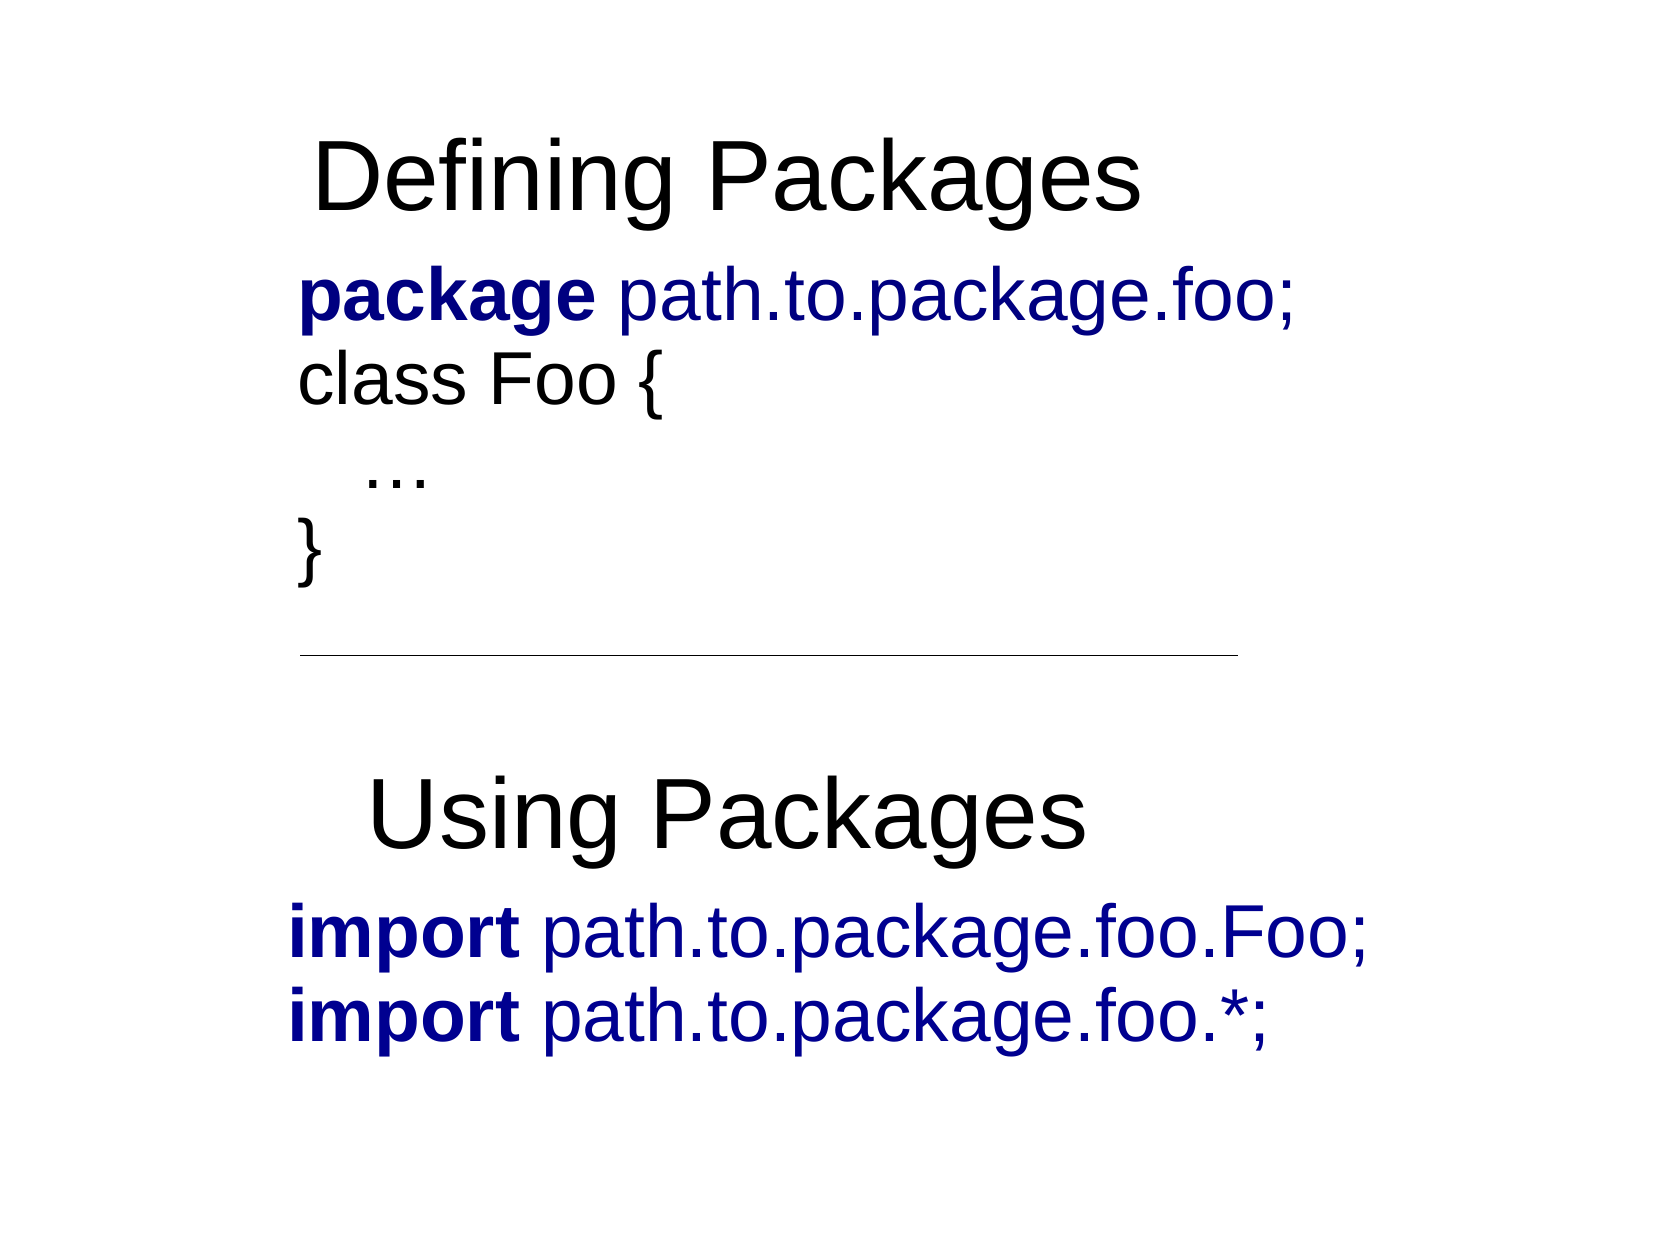

Defining Packages
package path.to.package.foo;
class Foo {
 …
}
Using Packages
import path.to.package.foo.Foo;
import path.to.package.foo.*;